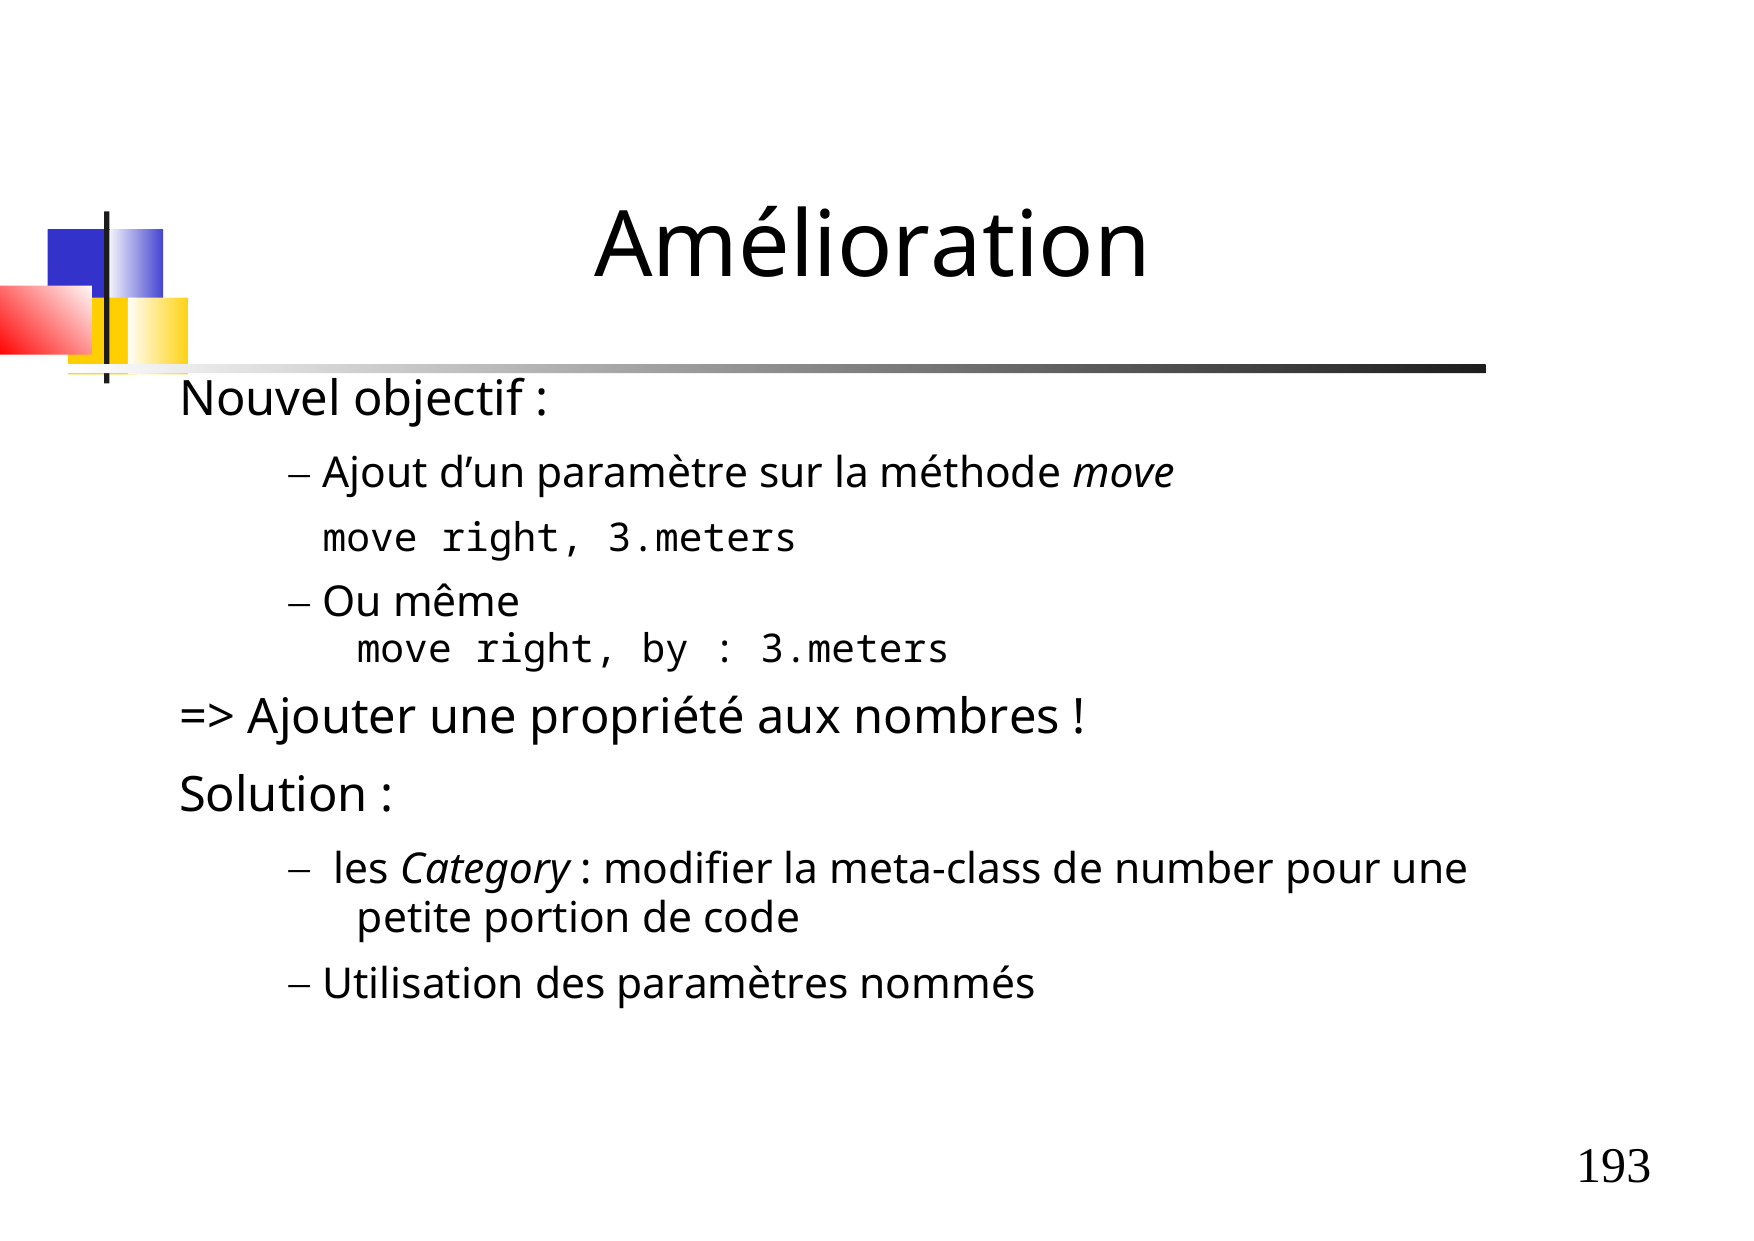

# Amélioration
Nouvel objectif :
Ajout d’un paramètre sur la méthode move
move right, 3.meters
Ou même
move right, by : 3.meters
=> Ajouter une propriété aux nombres !
Solution :
 les Category : modifier la meta-class de number pour une petite portion de code
Utilisation des paramètres nommés